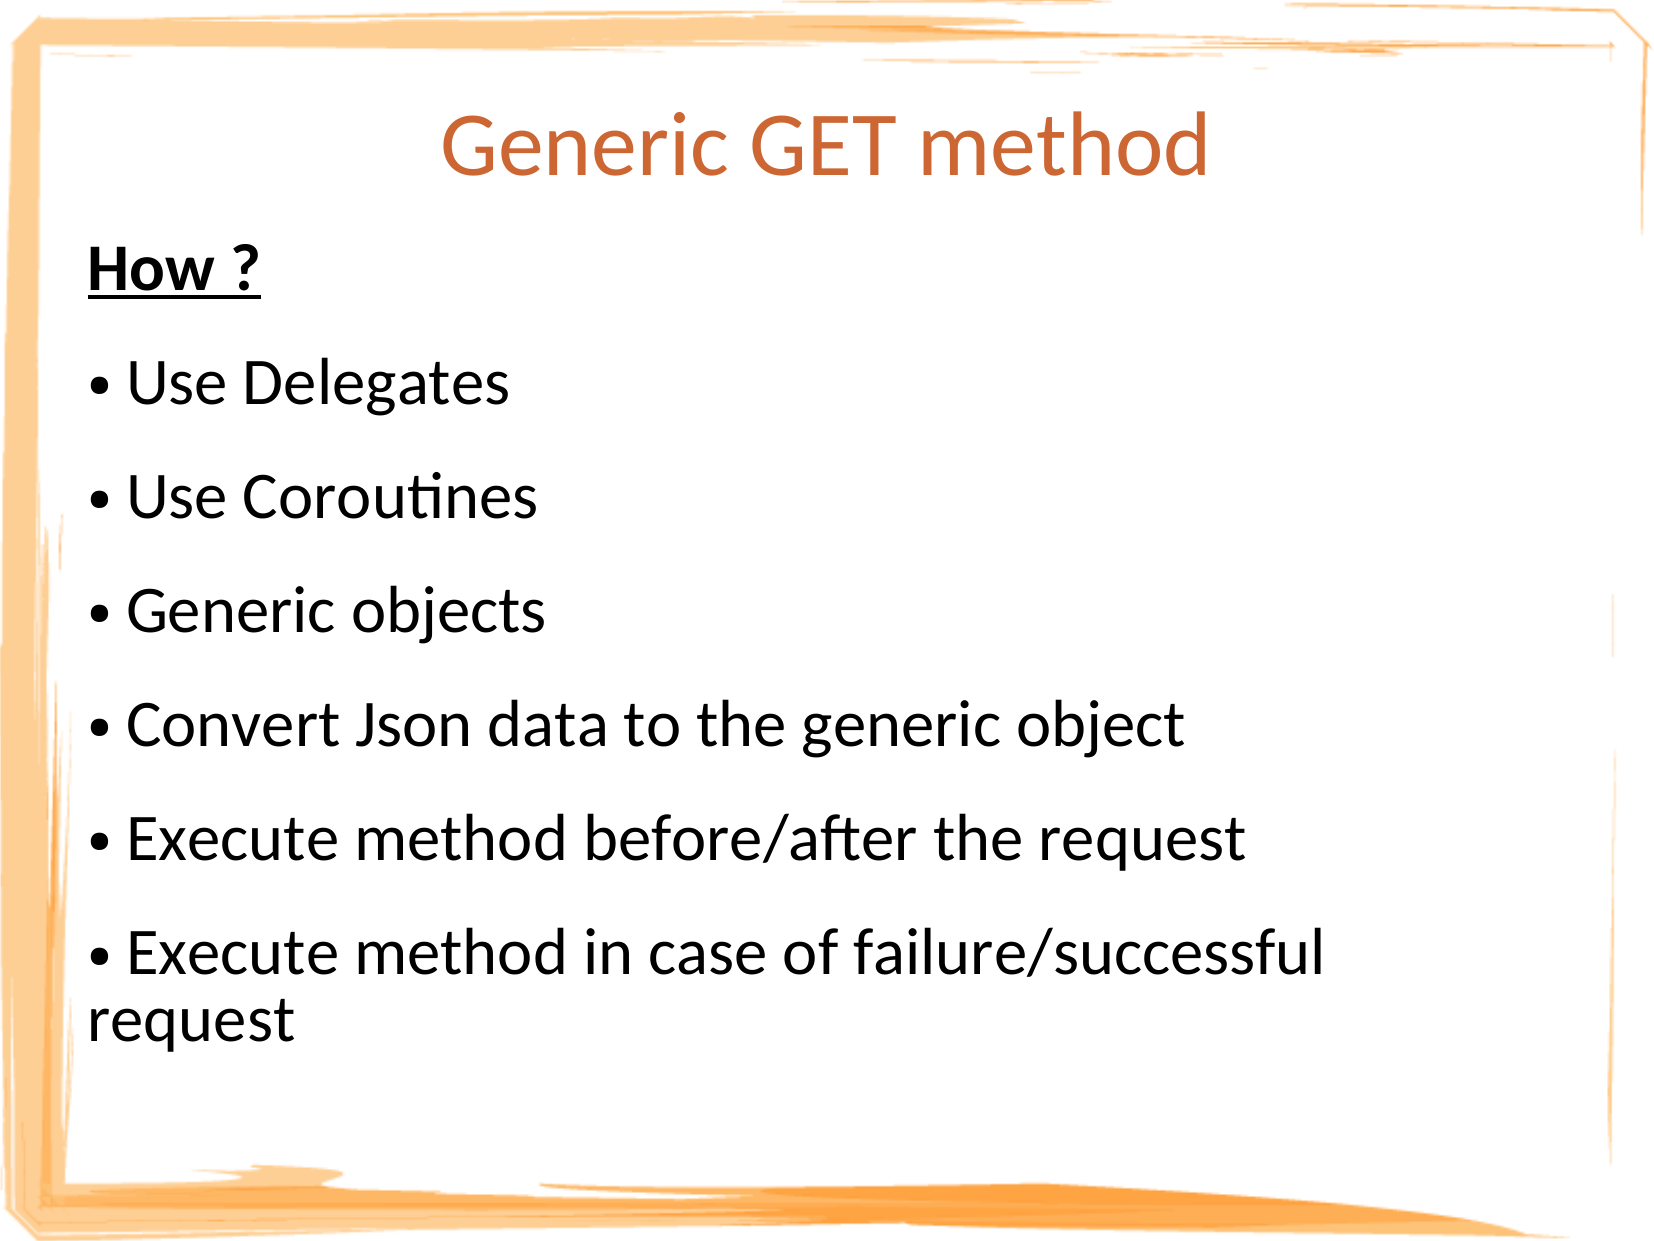

# Generic GET method
How ?
 Use Delegates
 Use Coroutines
 Generic objects
 Convert Json data to the generic object
 Execute method before/after the request
 Execute method in case of failure/successful request